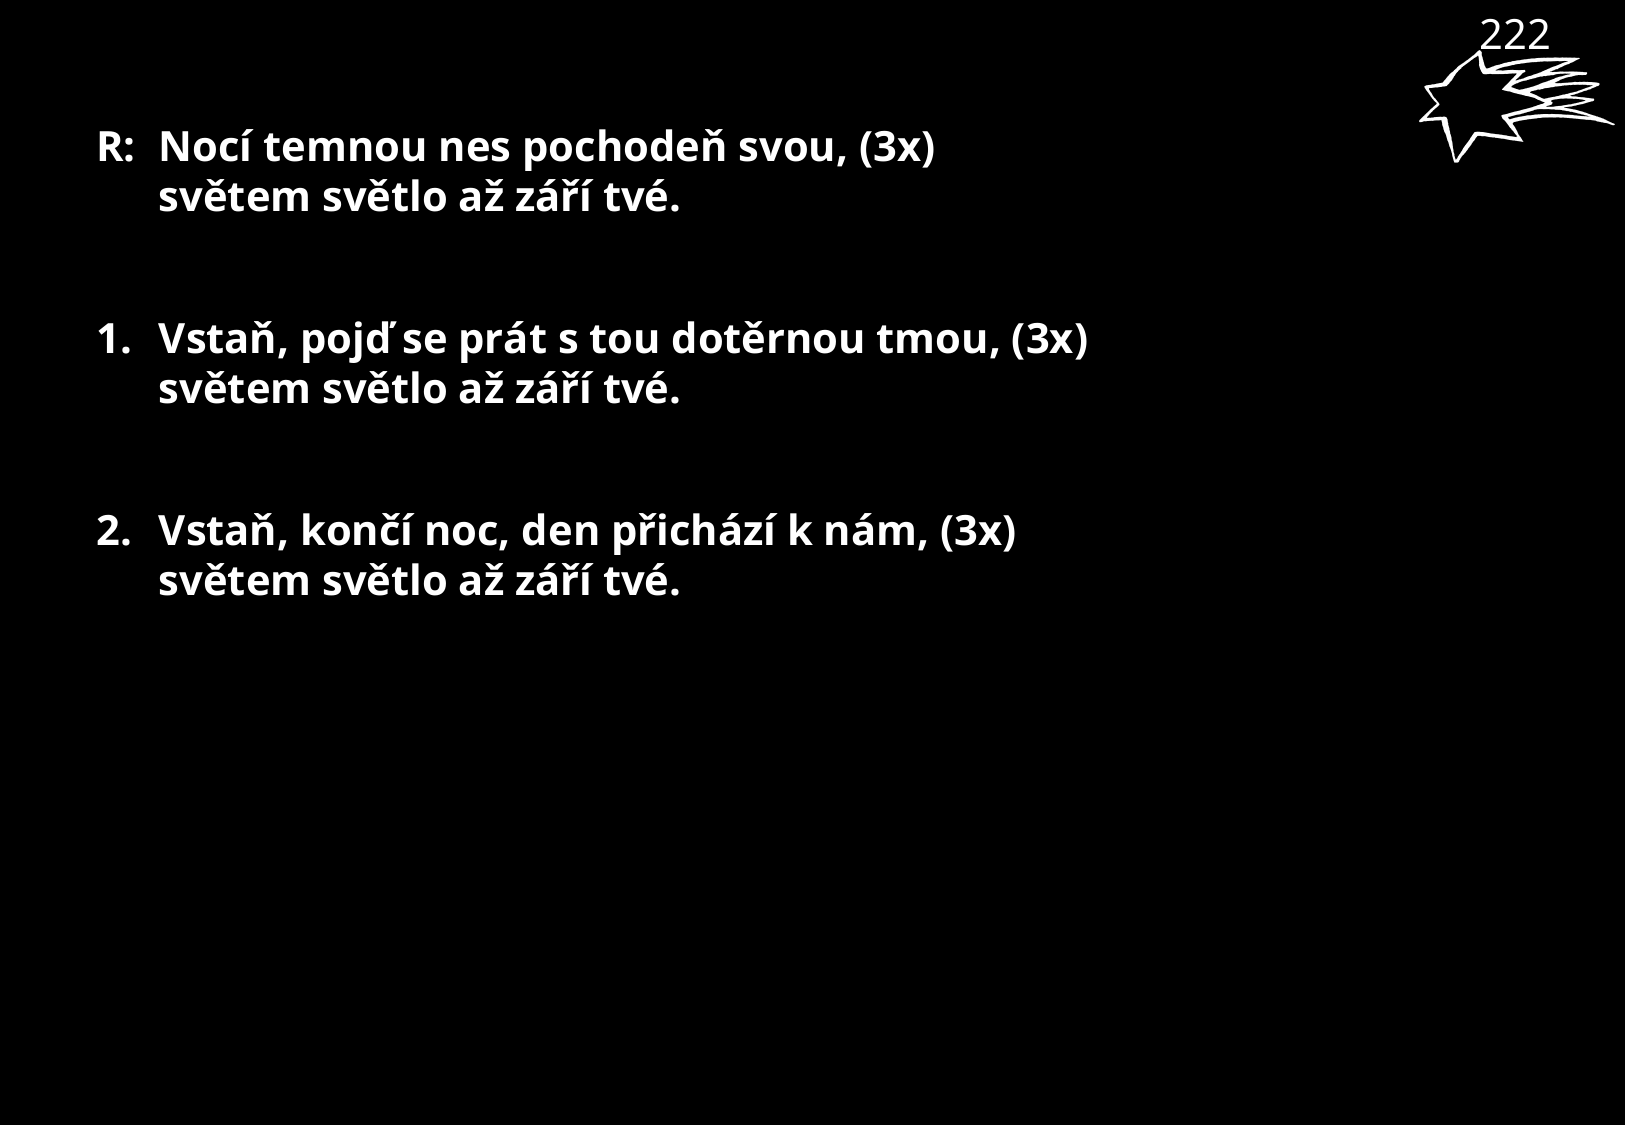

222
# R: 	Nocí temnou nes pochodeň svou, (3x) světem světlo až září tvé.
1. 	Vstaň, pojď se prát s tou dotěrnou tmou, (3x)
světem světlo až září tvé.
2. 	Vstaň, končí noc, den přichází k nám, (3x)
světem světlo až září tvé.